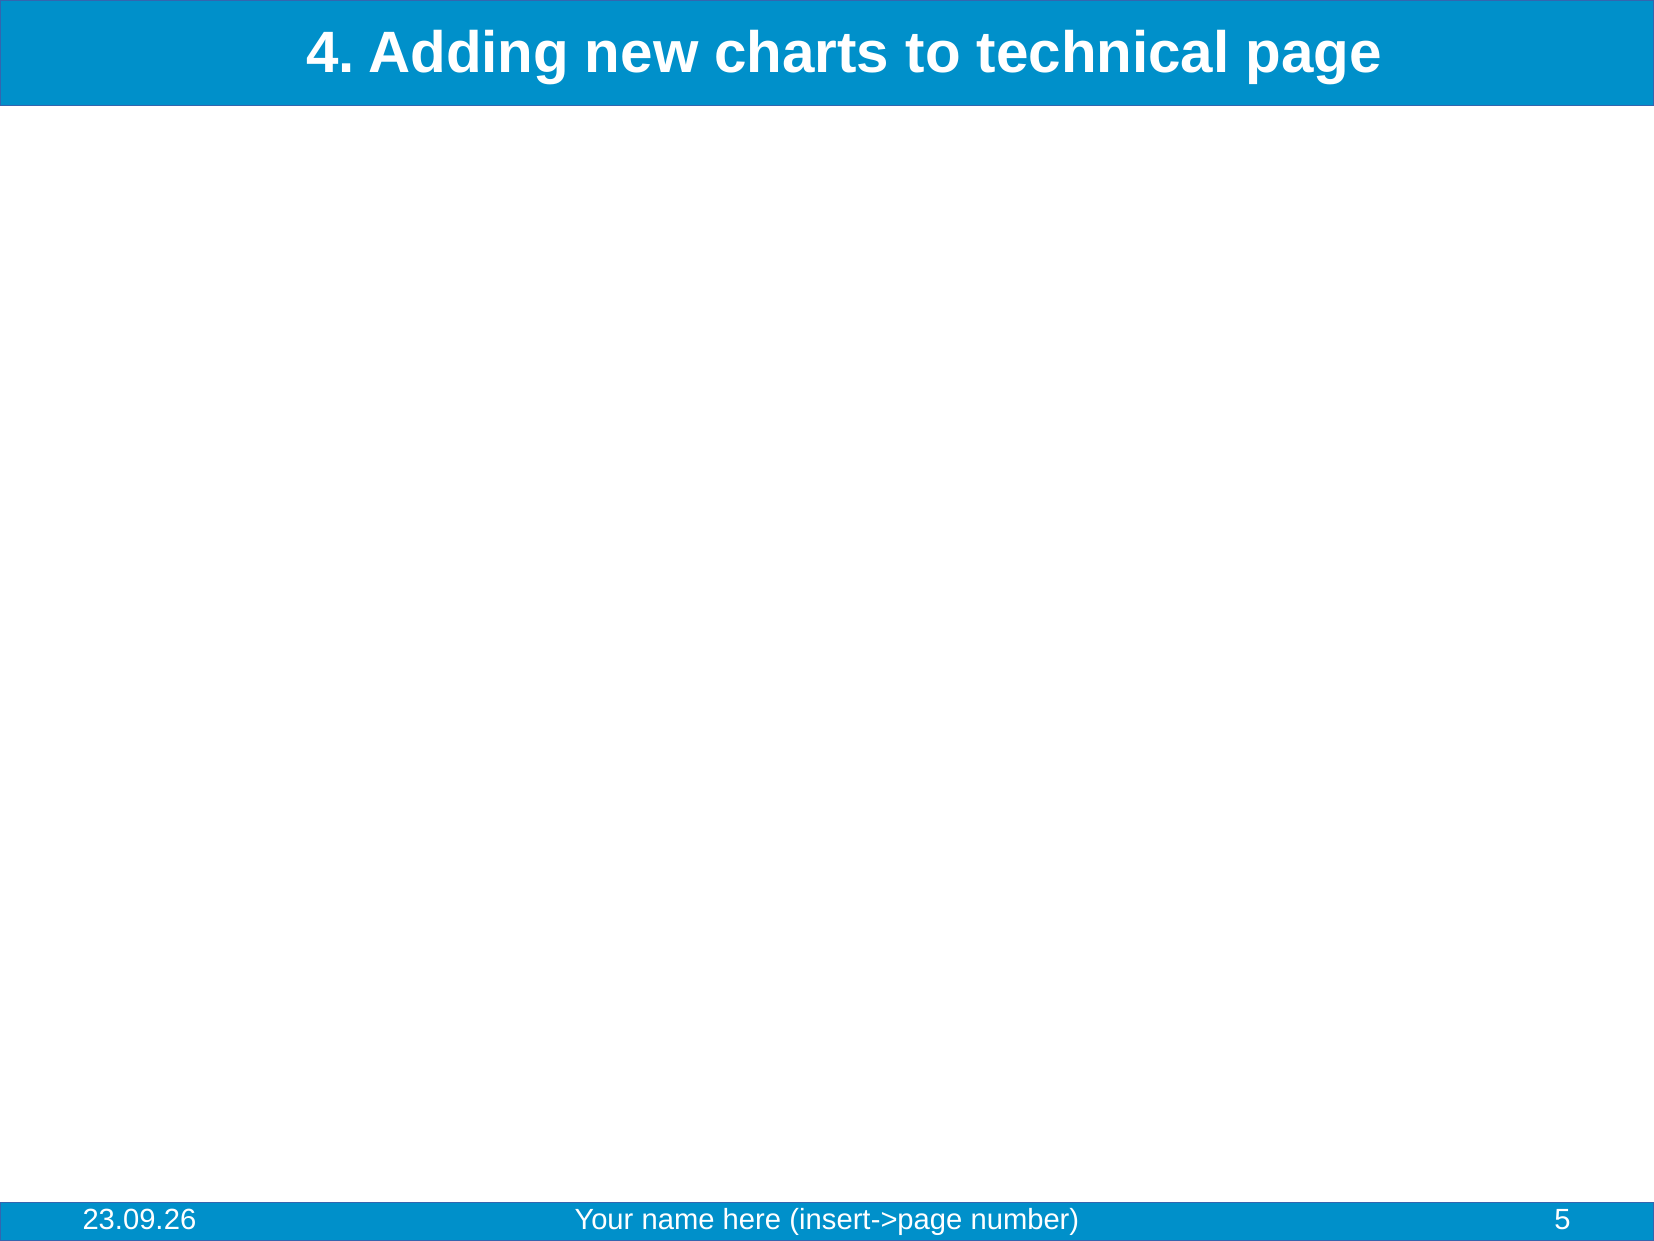

# 4. Adding new charts to technical page
Your name here (insert->page number)
5